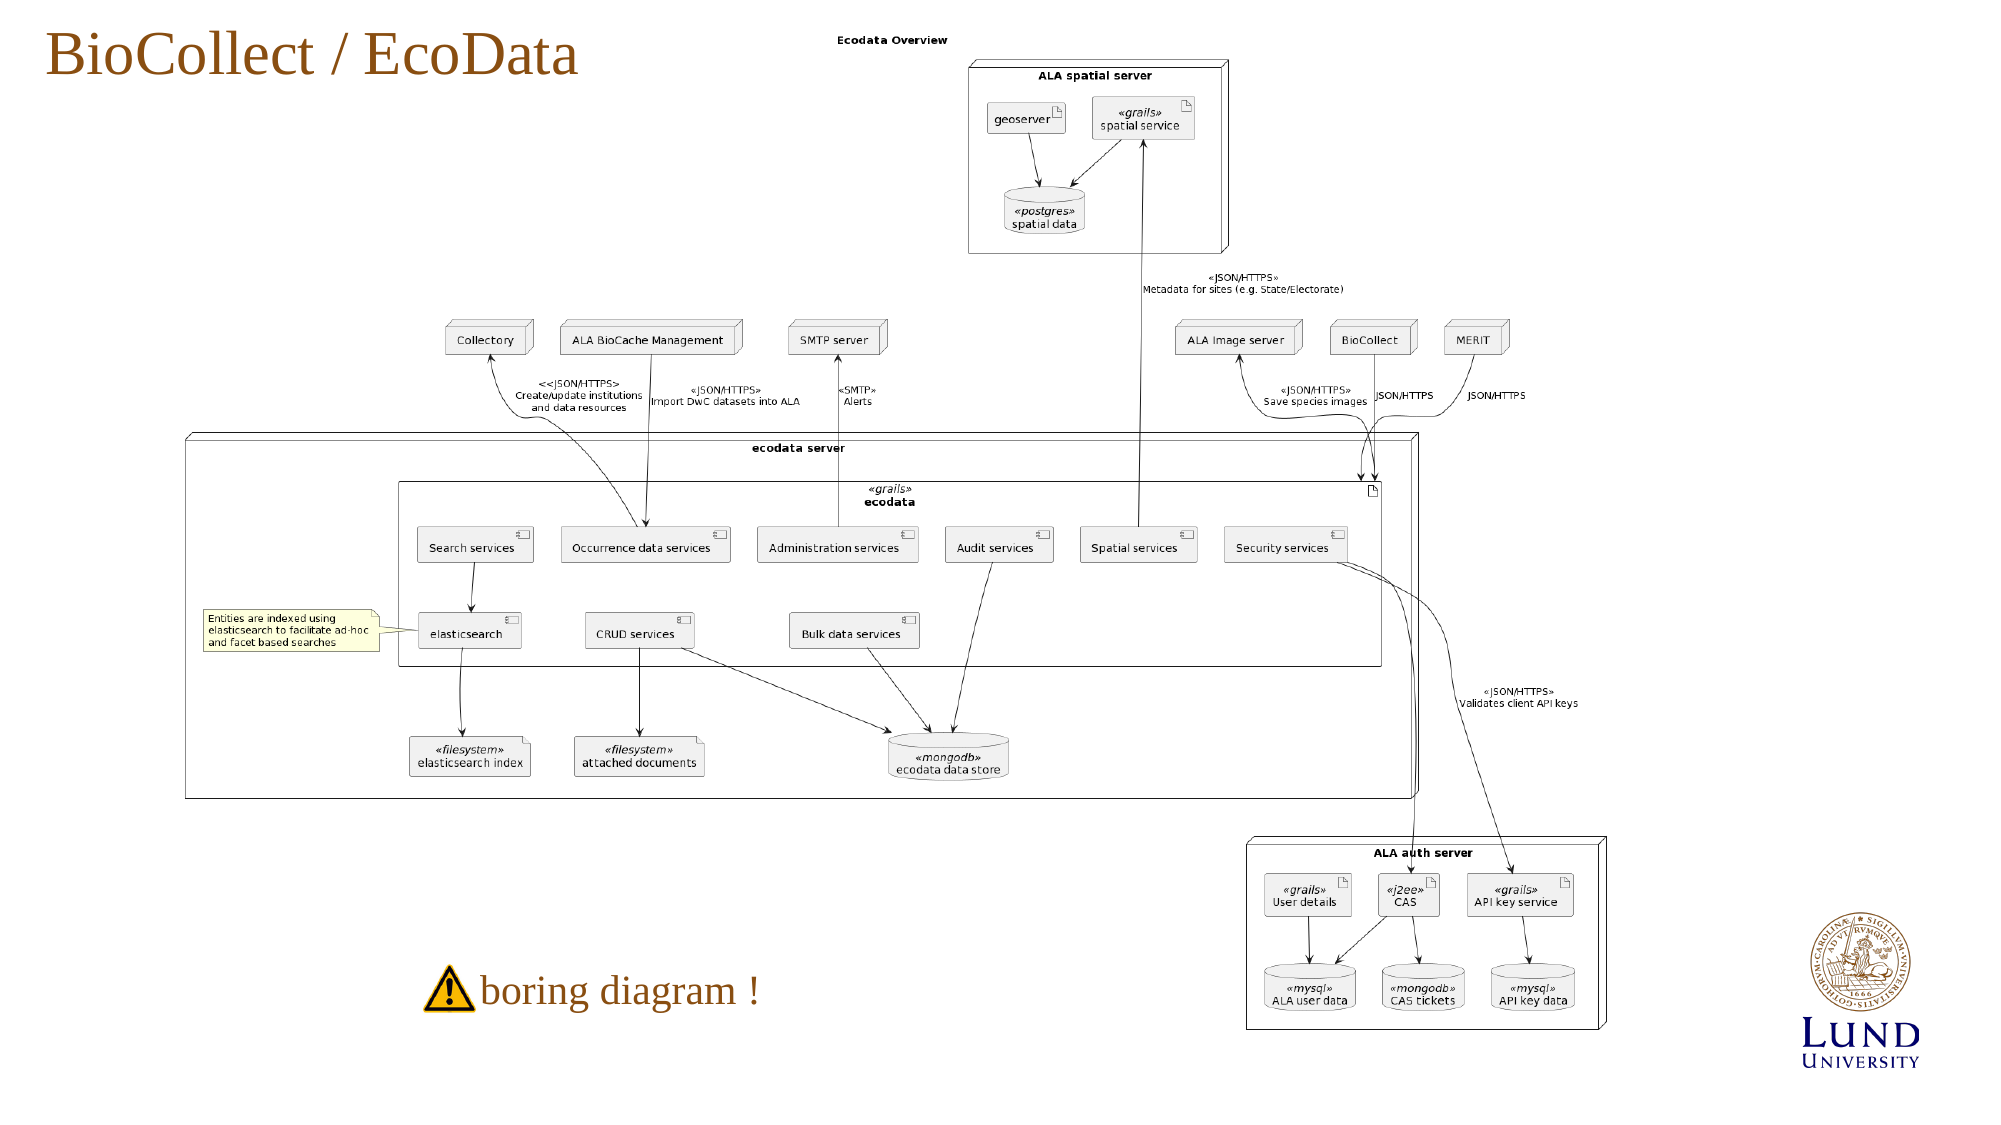

# BioCollect / EcoData
boring diagram !